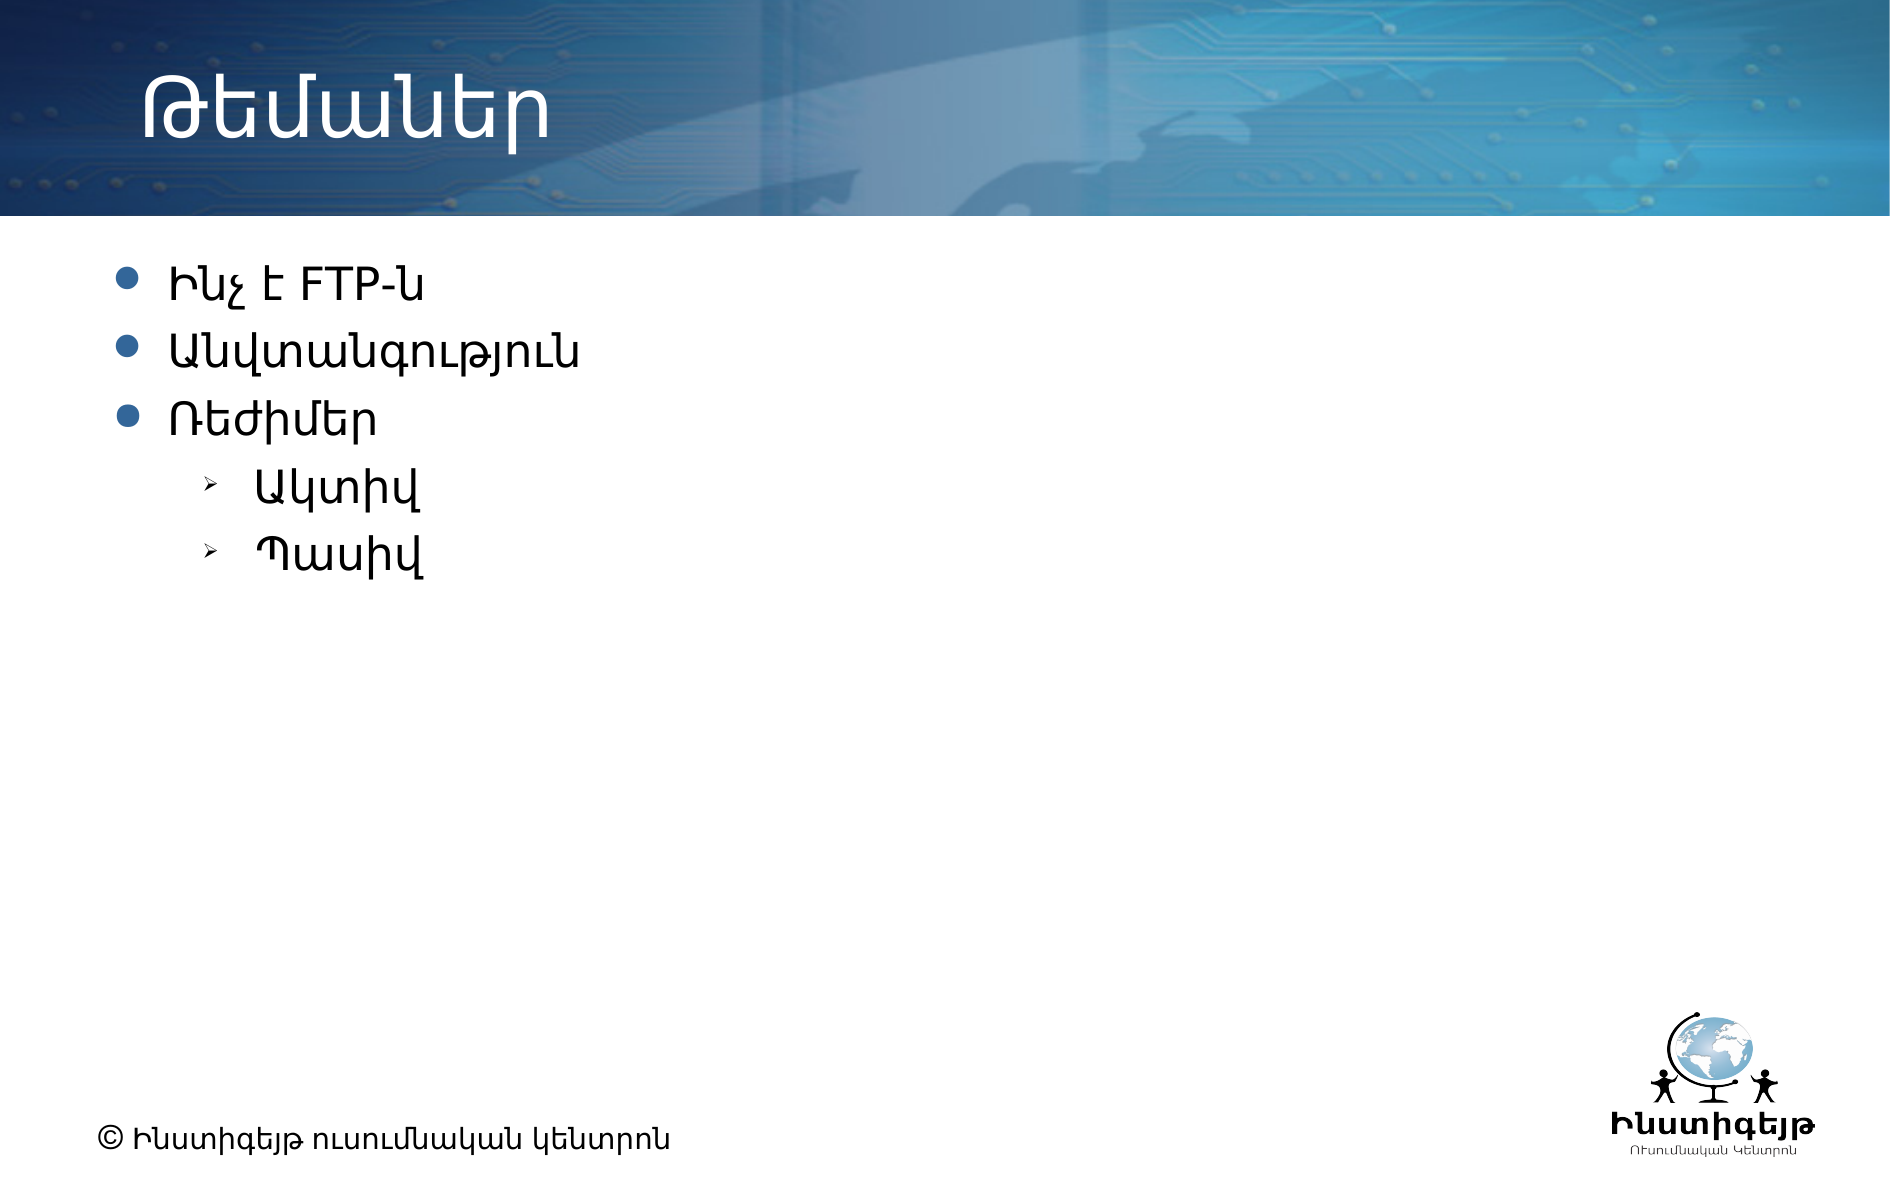

Թեմաներ
# Ինչ է FTP-ն
Անվտանգություն
Ռեժիմեր
 Ակտիվ
Պասիվ